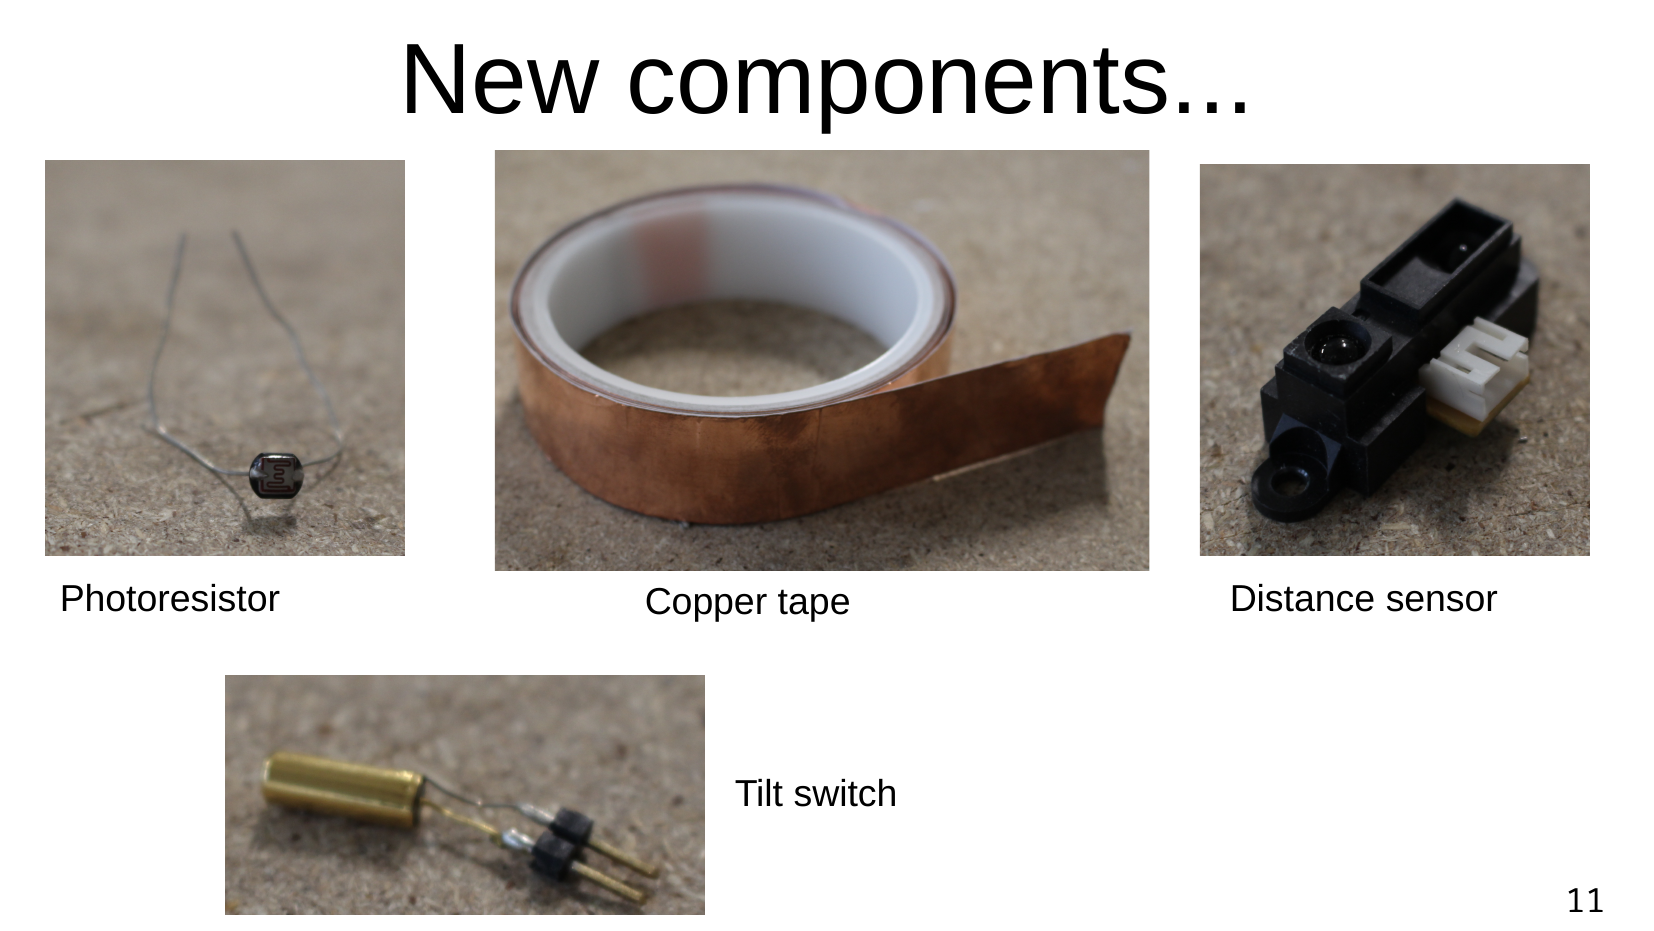

# New components...
Photoresistor
Distance sensor
Copper tape
Tilt switch